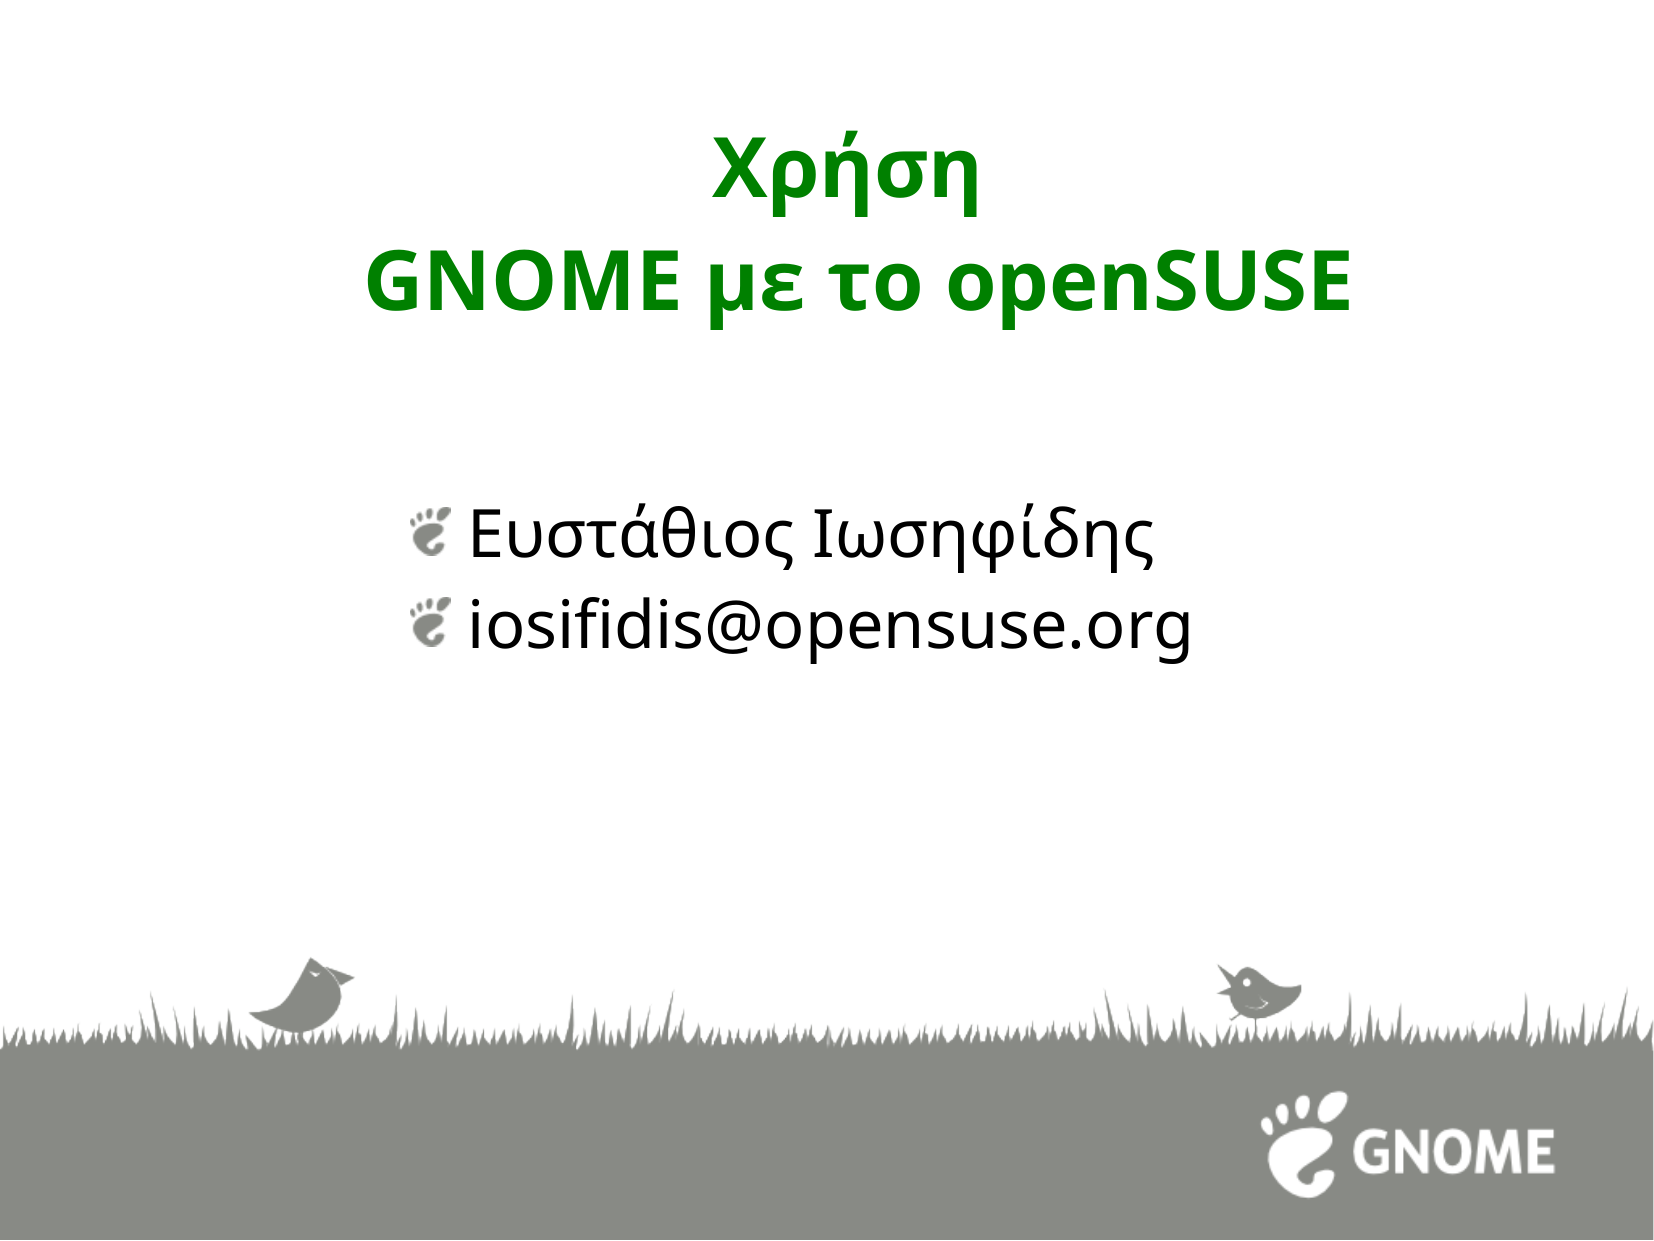

Χρήση
GNOME με το openSUSE
 Ευστάθιος Ιωσηφίδης
 iosifidis@opensuse.org